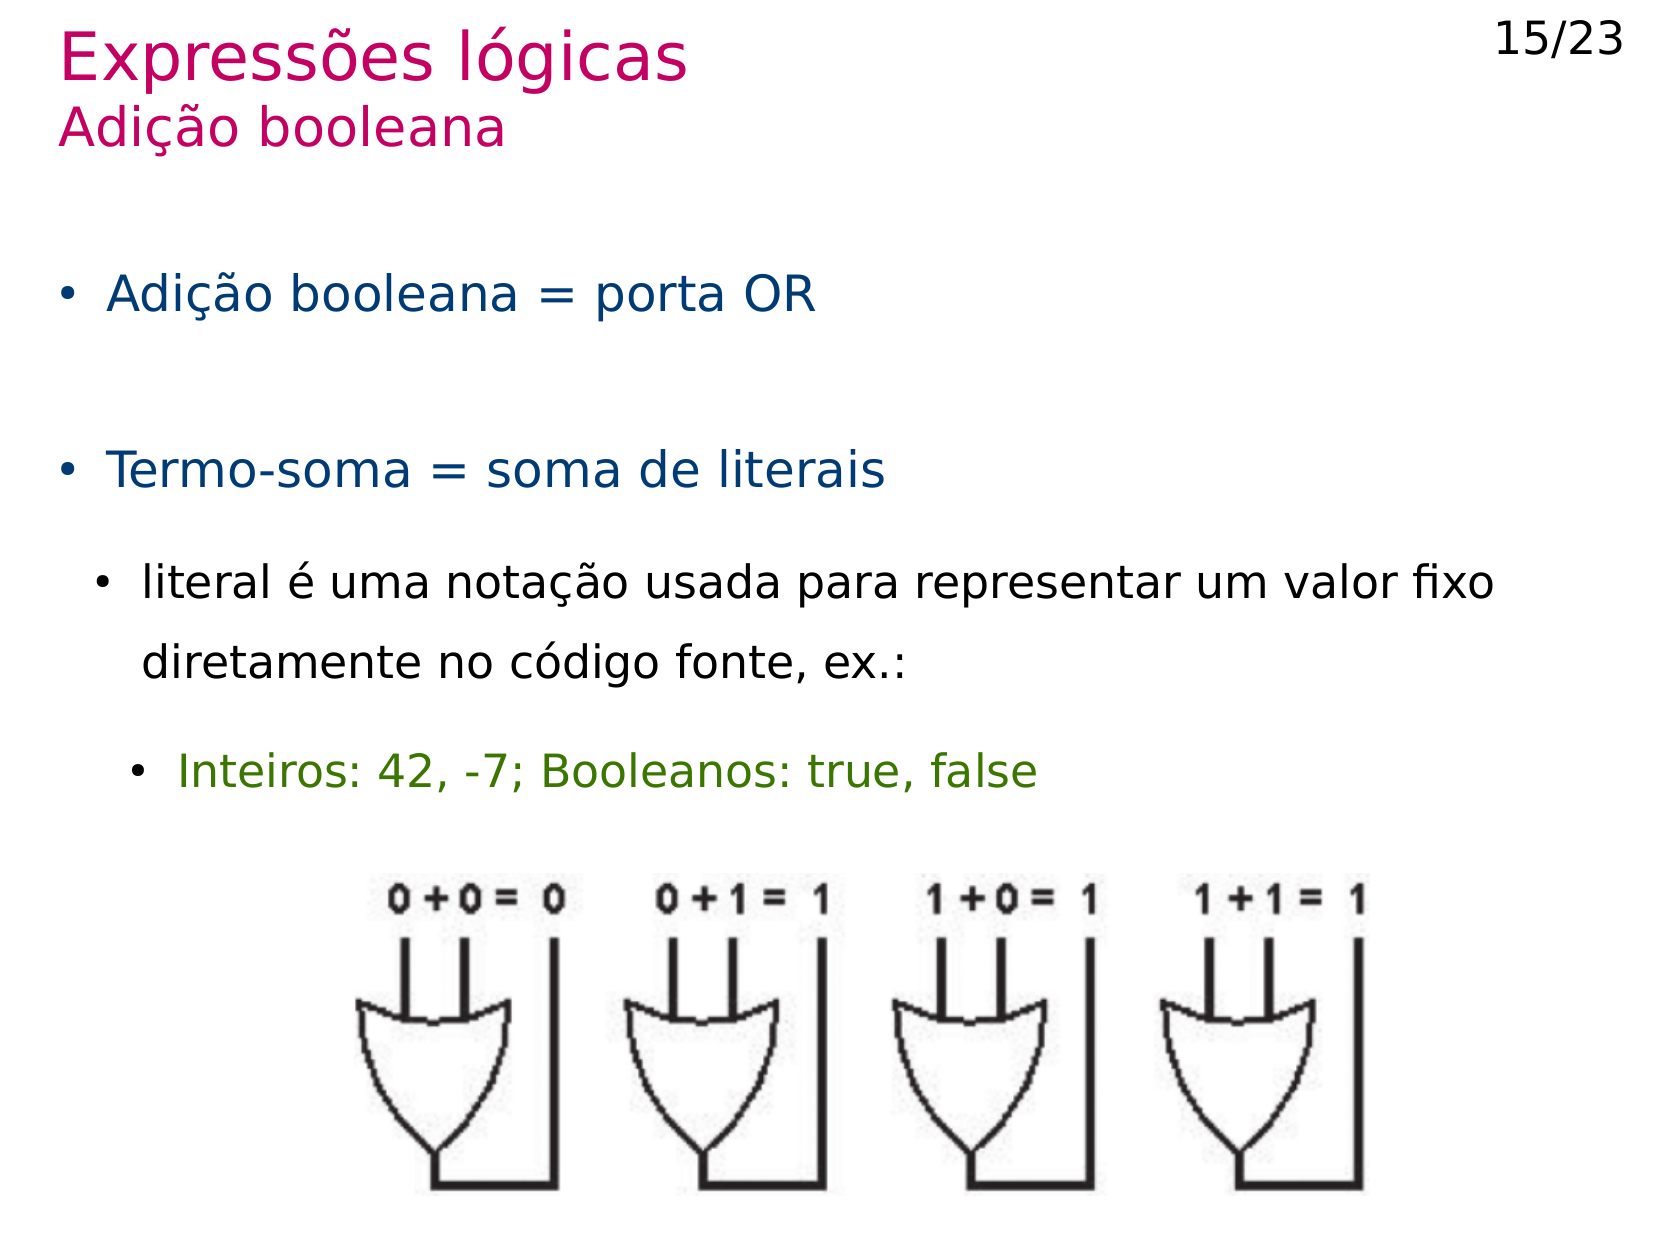

15
# Expressões lógicas Adição booleana
Adição booleana = porta OR
Termo-soma = soma de literais
literal é uma notação usada para representar um valor fixo diretamente no código fonte, ex.:
Inteiros: 42, -7; Booleanos: true, false